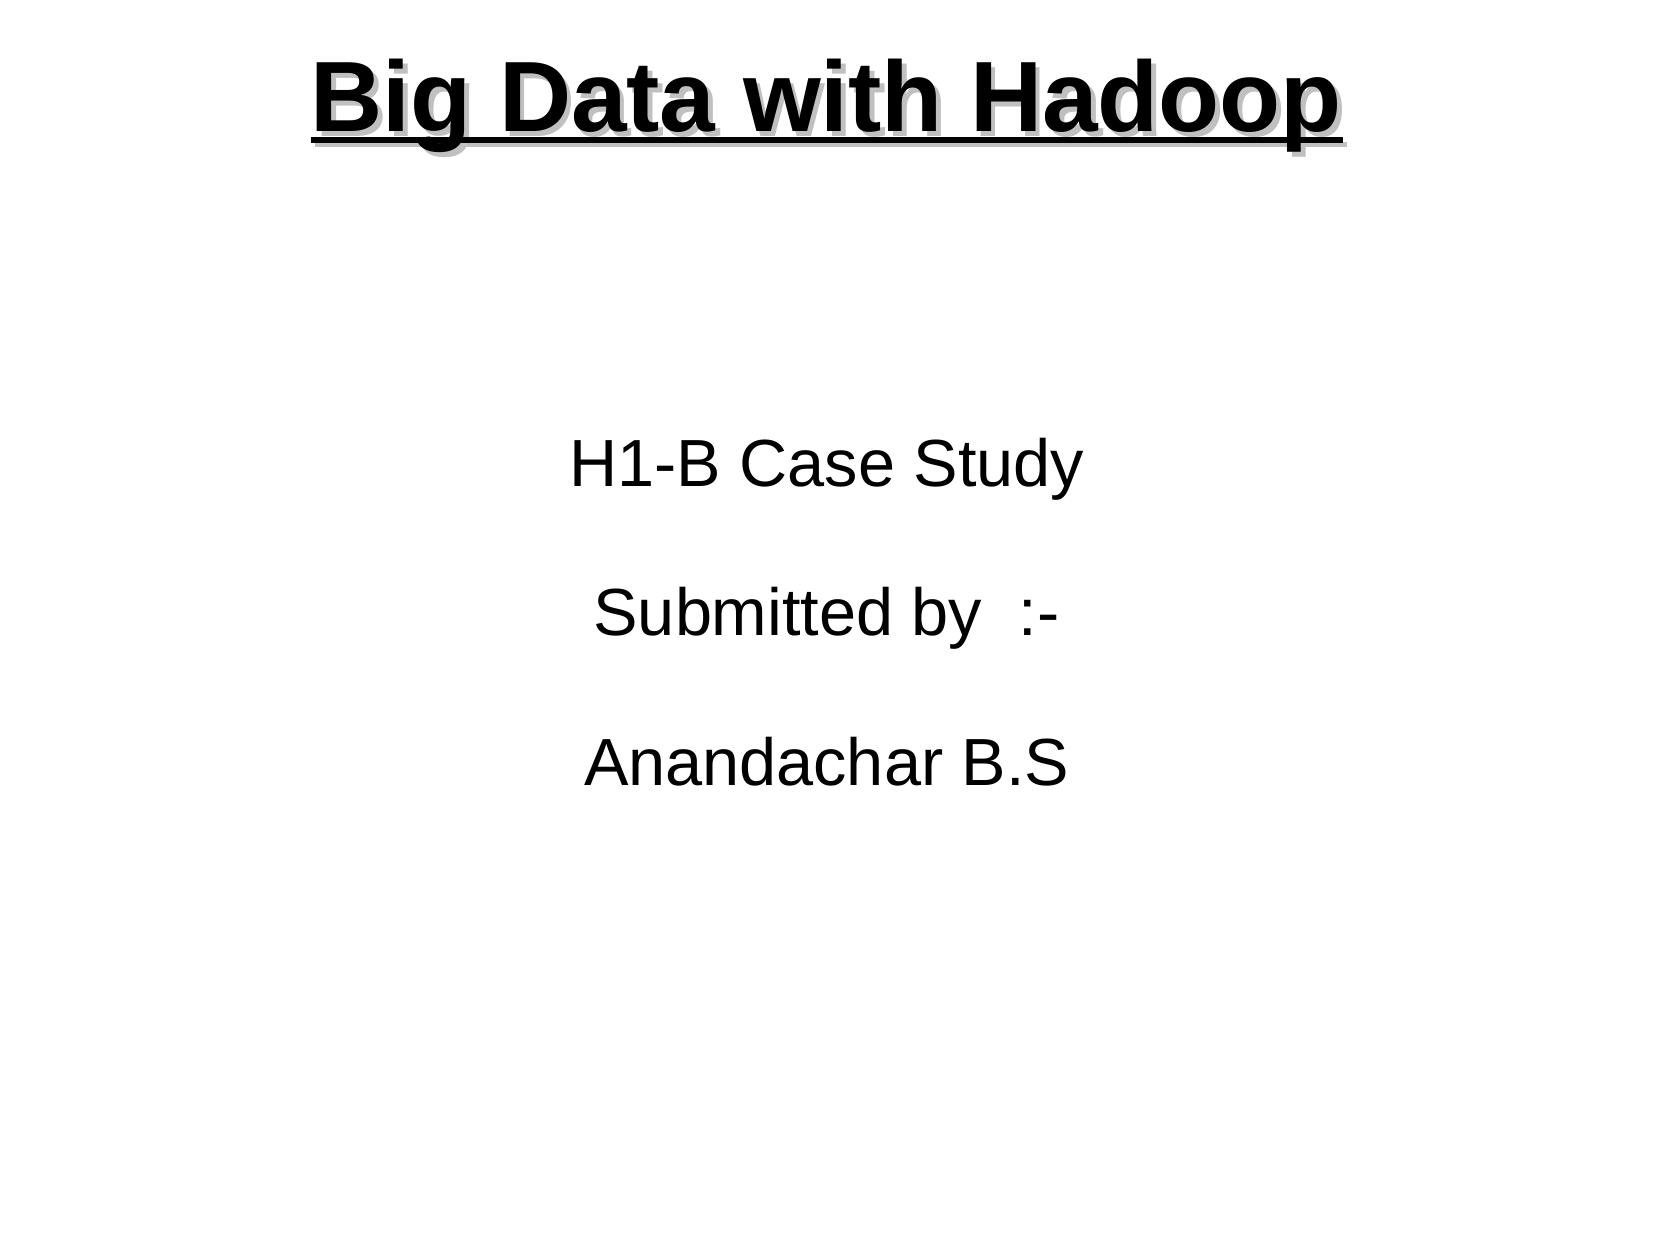

# Big Data with Hadoop
H1-B Case Study
Submitted by :-
Anandachar B.S